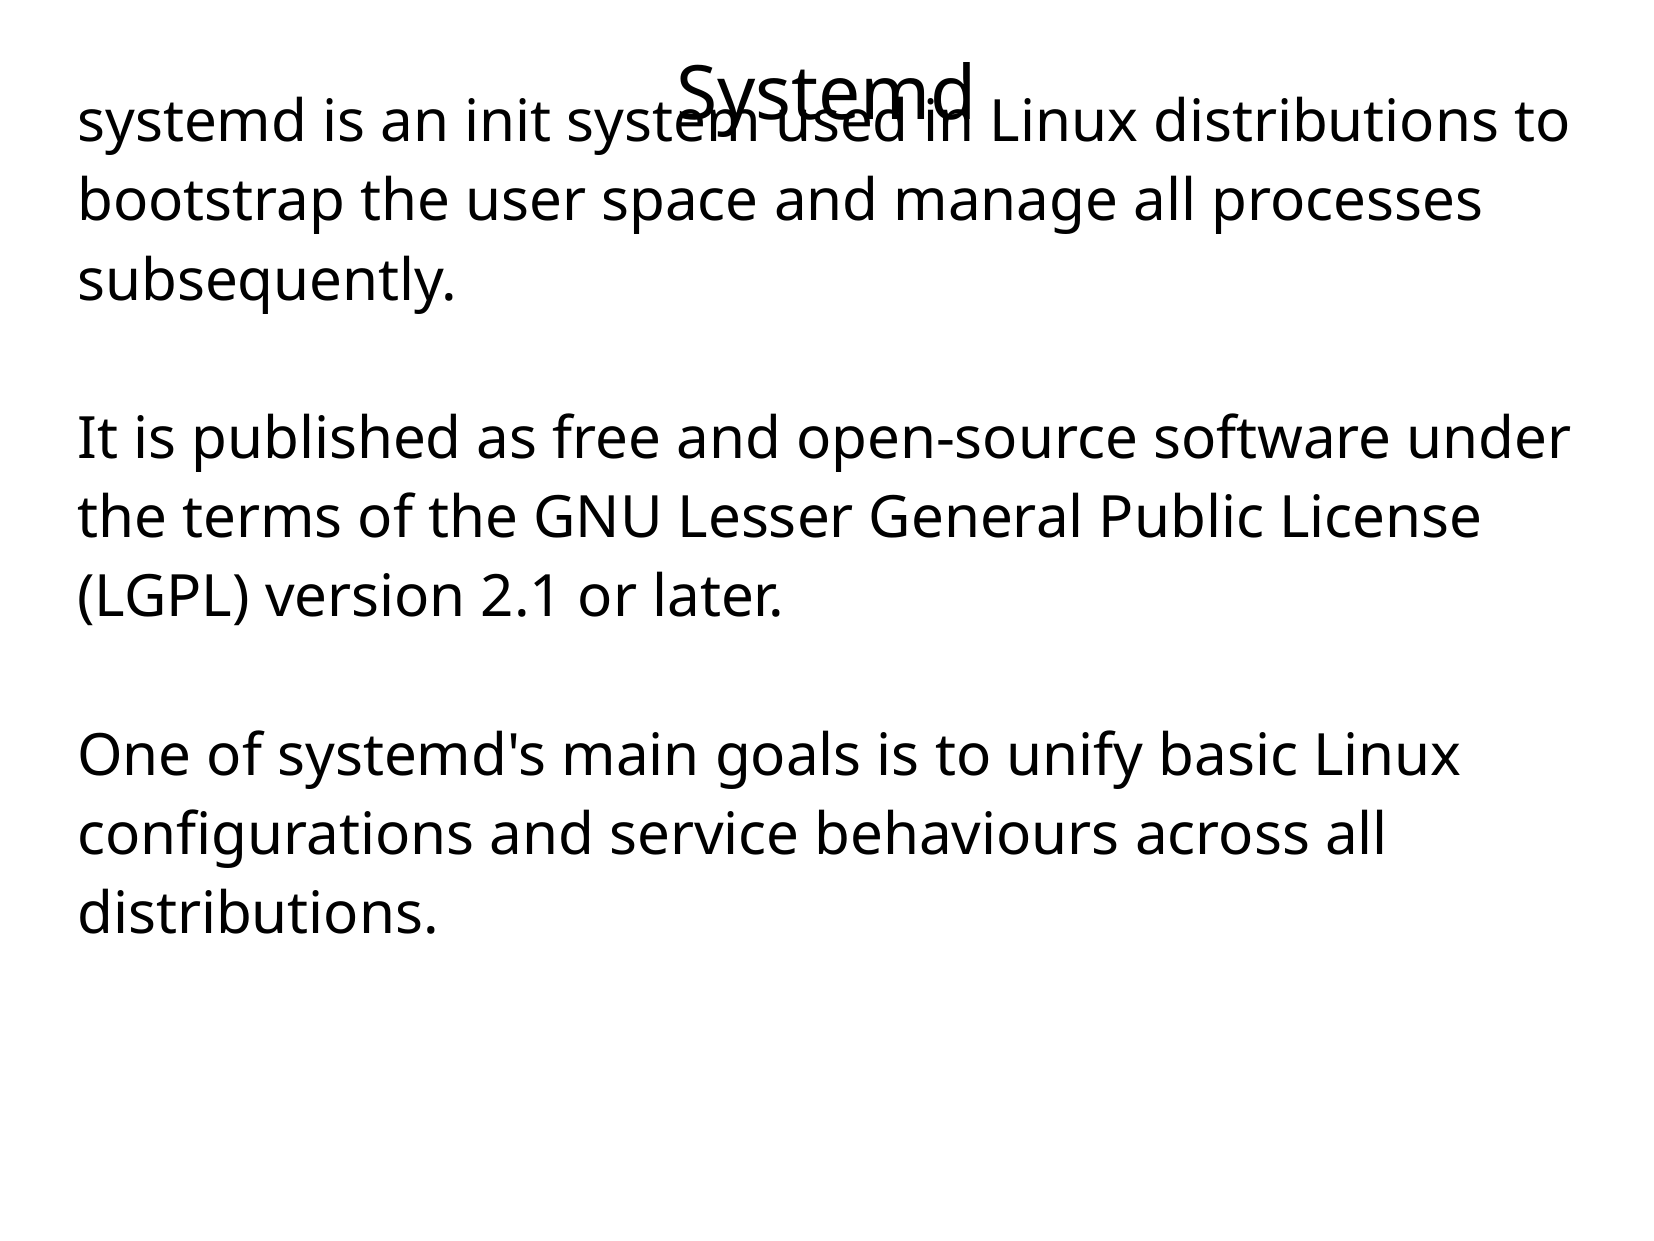

# Systemd
systemd is an init system used in Linux distributions to bootstrap the user space and manage all processes subsequently.
It is published as free and open-source software under the terms of the GNU Lesser General Public License (LGPL) version 2.1 or later.
One of systemd's main goals is to unify basic Linux configurations and service behaviours across all distributions.